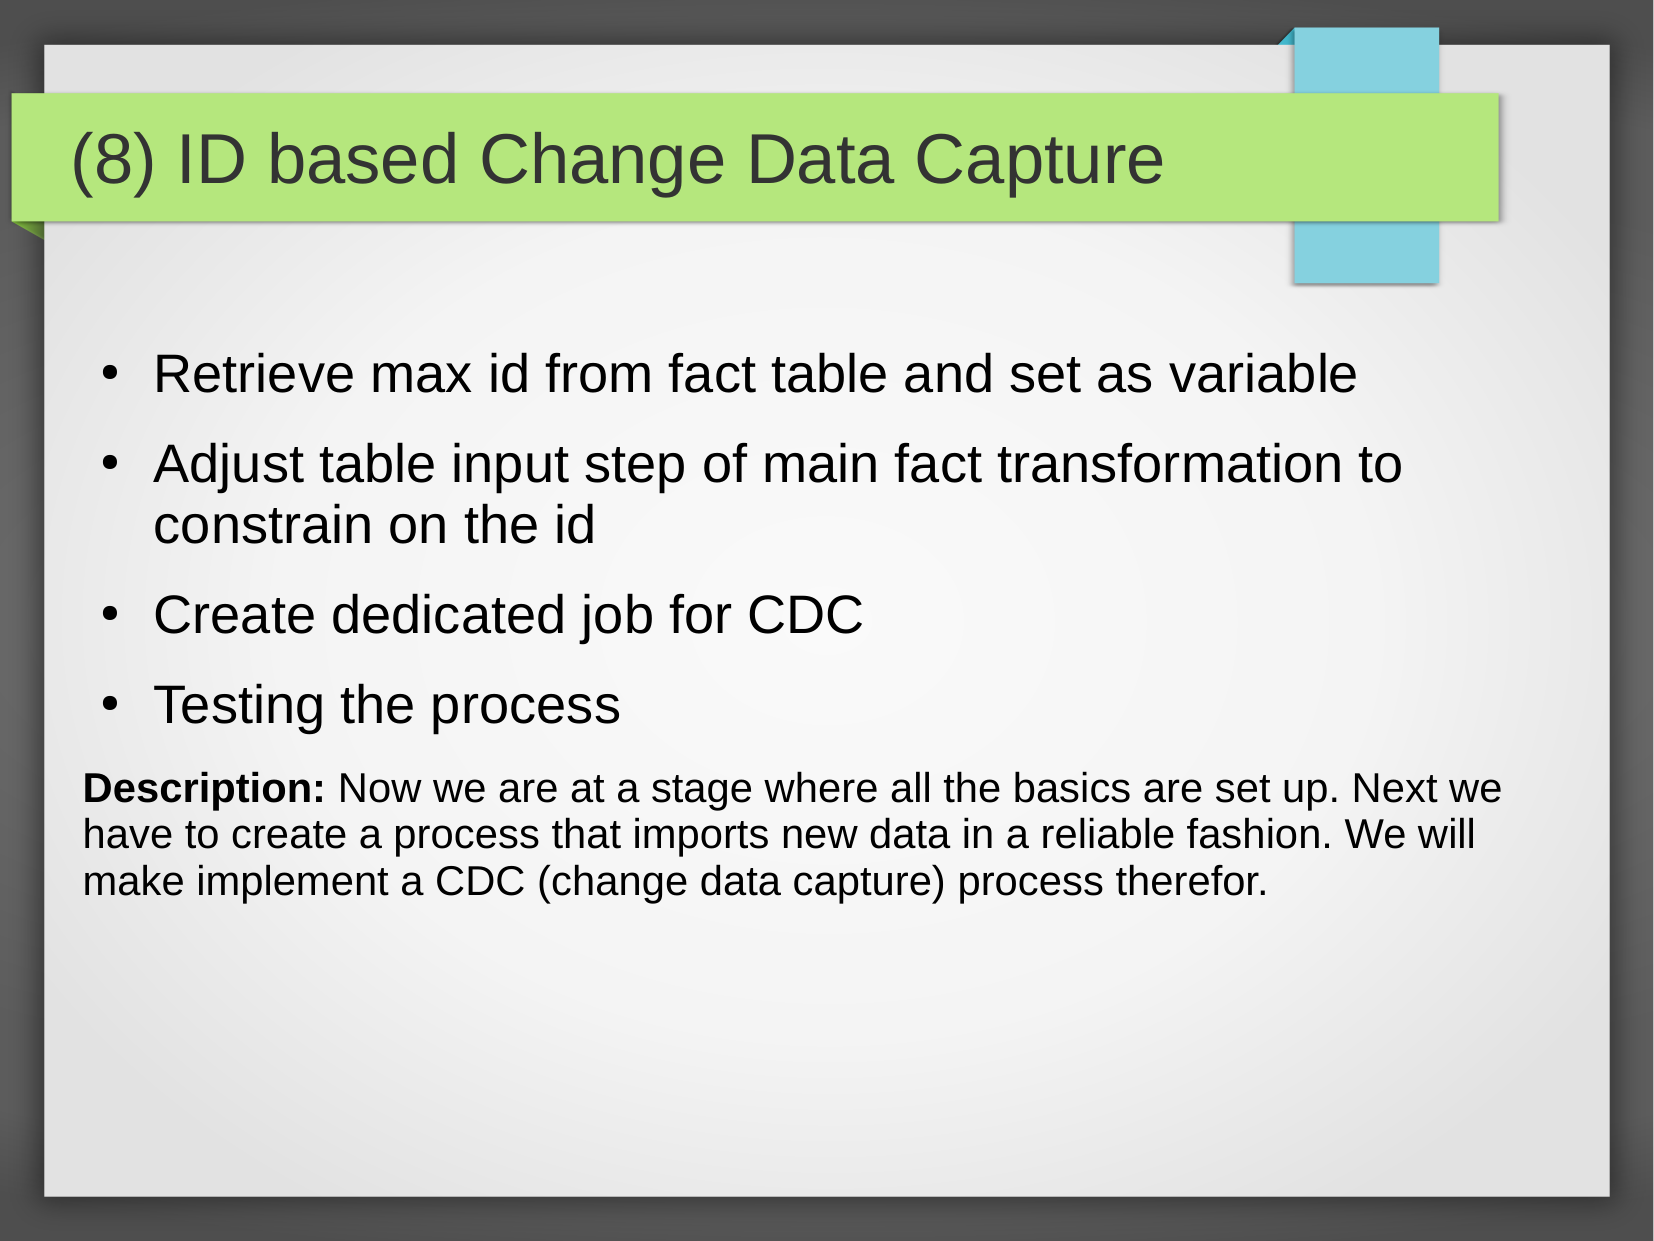

# (8) ID based Change Data Capture
Retrieve max id from fact table and set as variable
Adjust table input step of main fact transformation to constrain on the id
Create dedicated job for CDC
Testing the process
Description: Now we are at a stage where all the basics are set up. Next we have to create a process that imports new data in a reliable fashion. We will make implement a CDC (change data capture) process therefor.